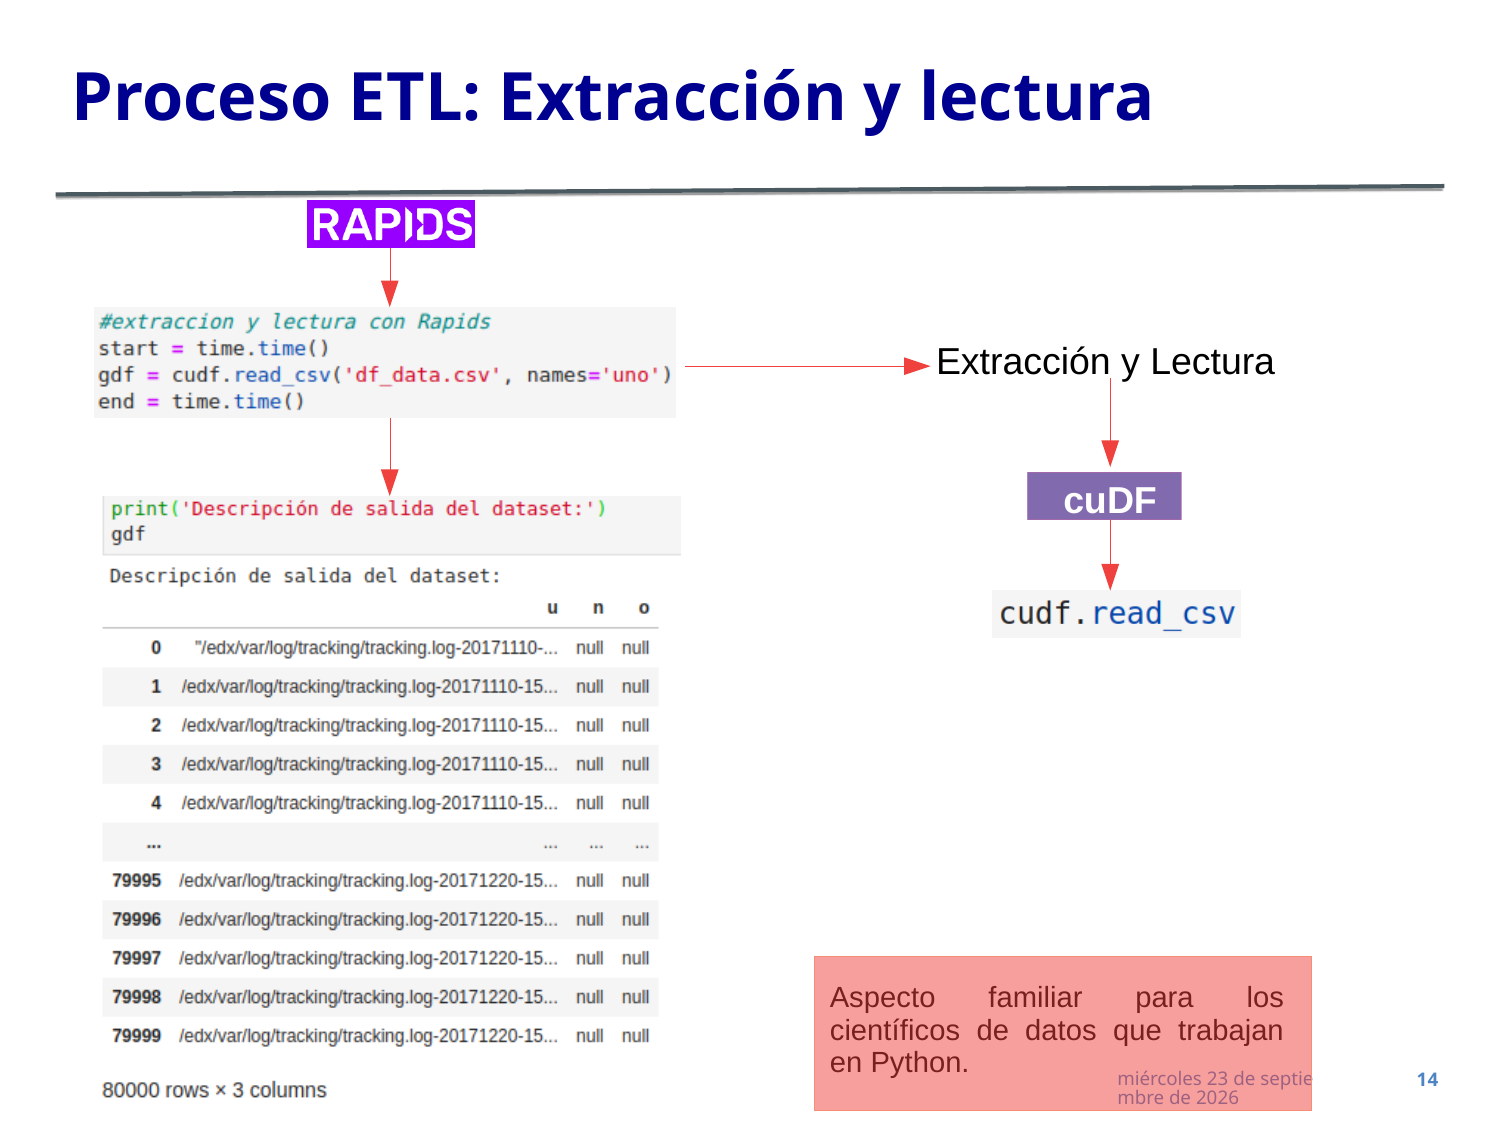

# Proceso ETL: Extracción y lectura
Extracción y Lectura
cuDF
Aspecto familiar para los científicos de datos que trabajan en Python.